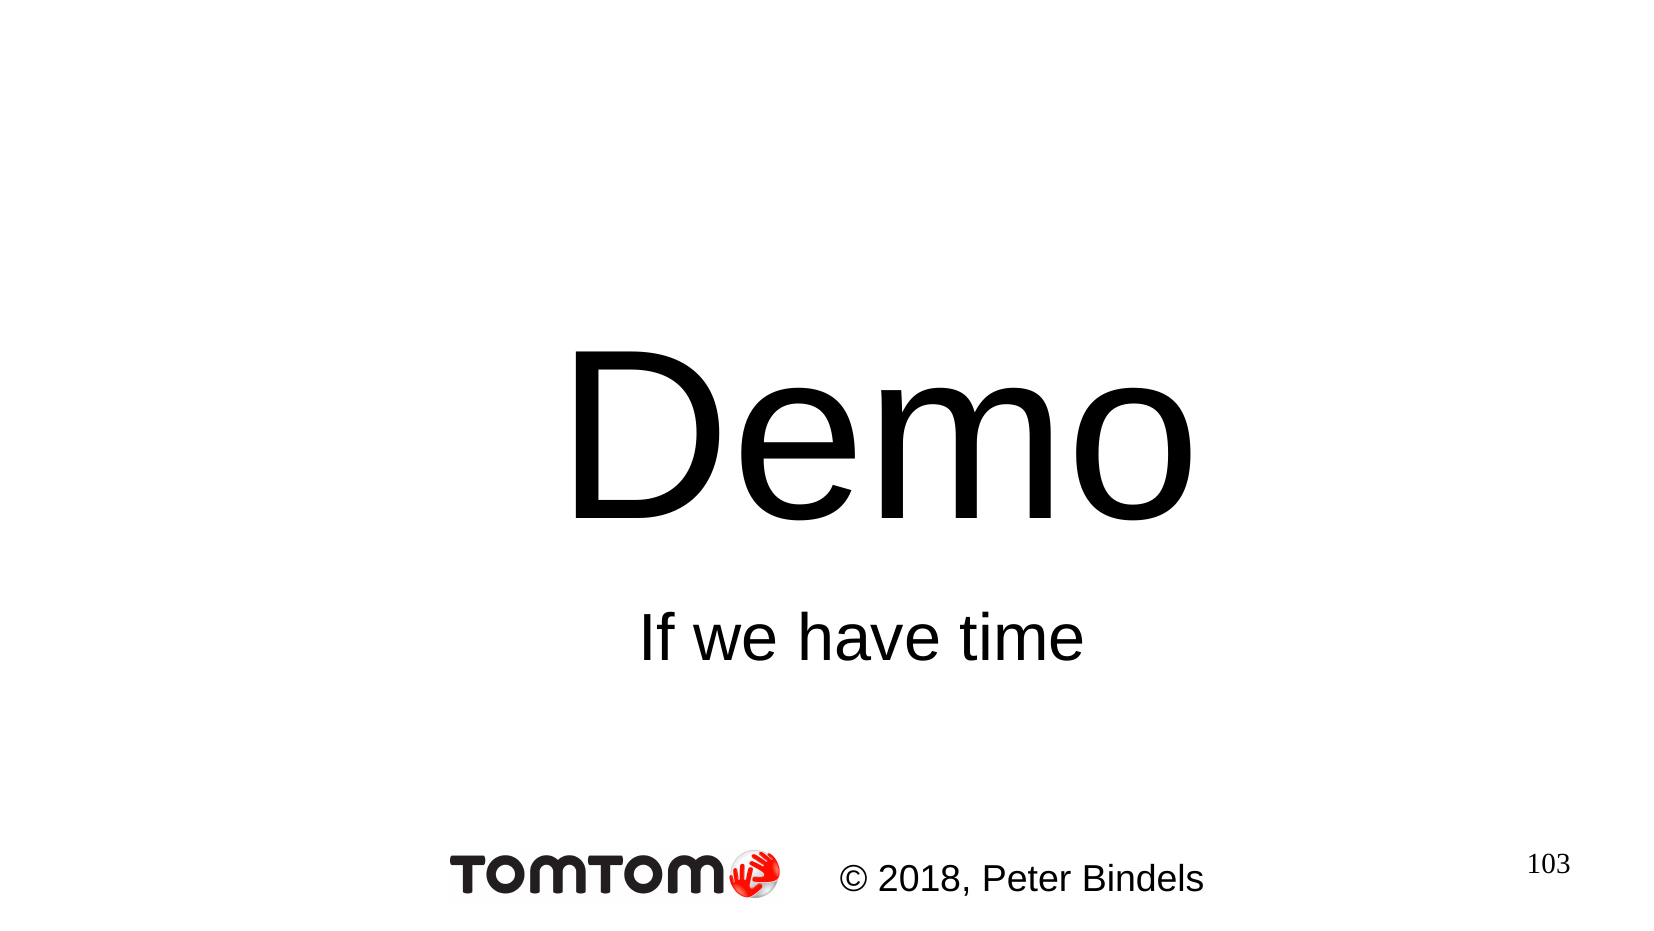

#
Demo
If we have time
103